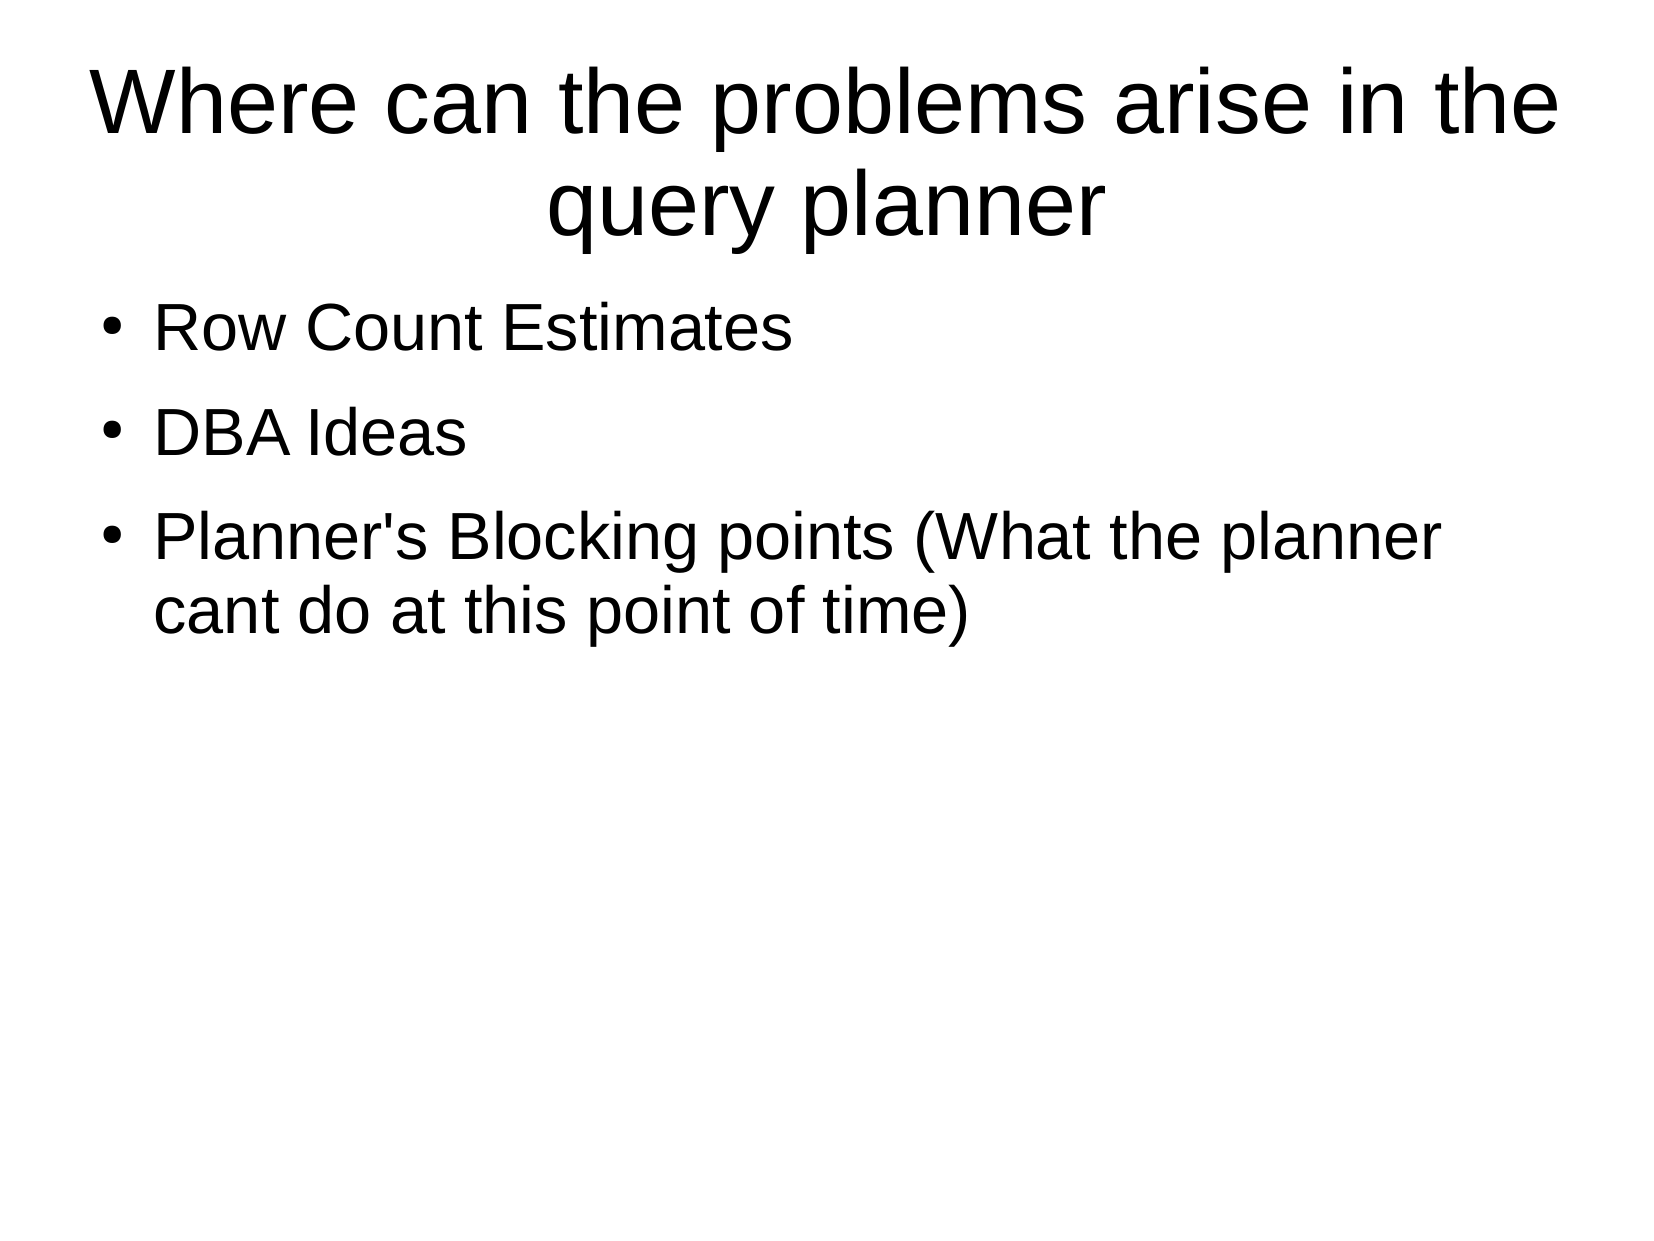

# Where can the problems arise in the query planner
Row Count Estimates
DBA Ideas
Planner's Blocking points (What the planner cant do at this point of time)